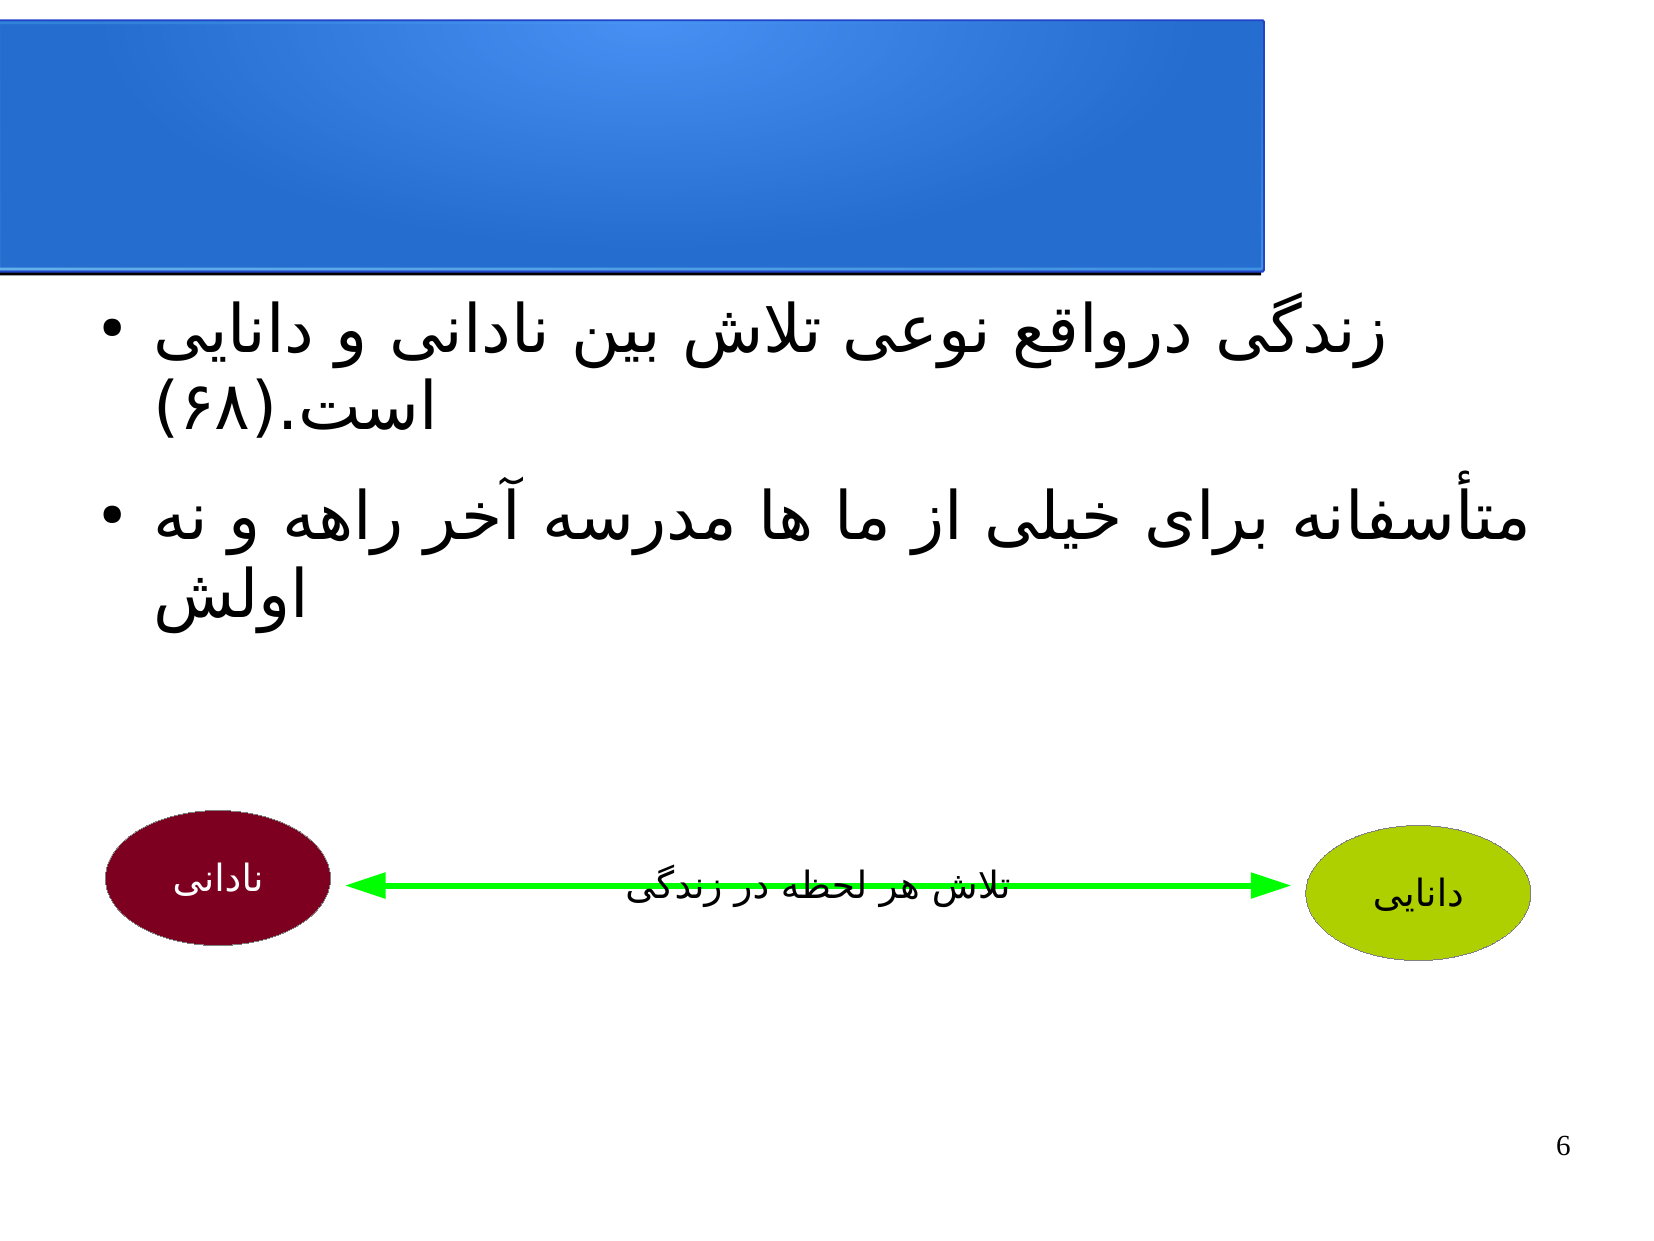

#
زندگی در‌واقع نوعی تلاش بین نادانی و دانایی است.(۶۸)
متأسفانه برای خیلی از ما ها مدرسه آخر راهه و نه اولش
نادانی
دانایی
تلاش هر لحظه در زندگی
6